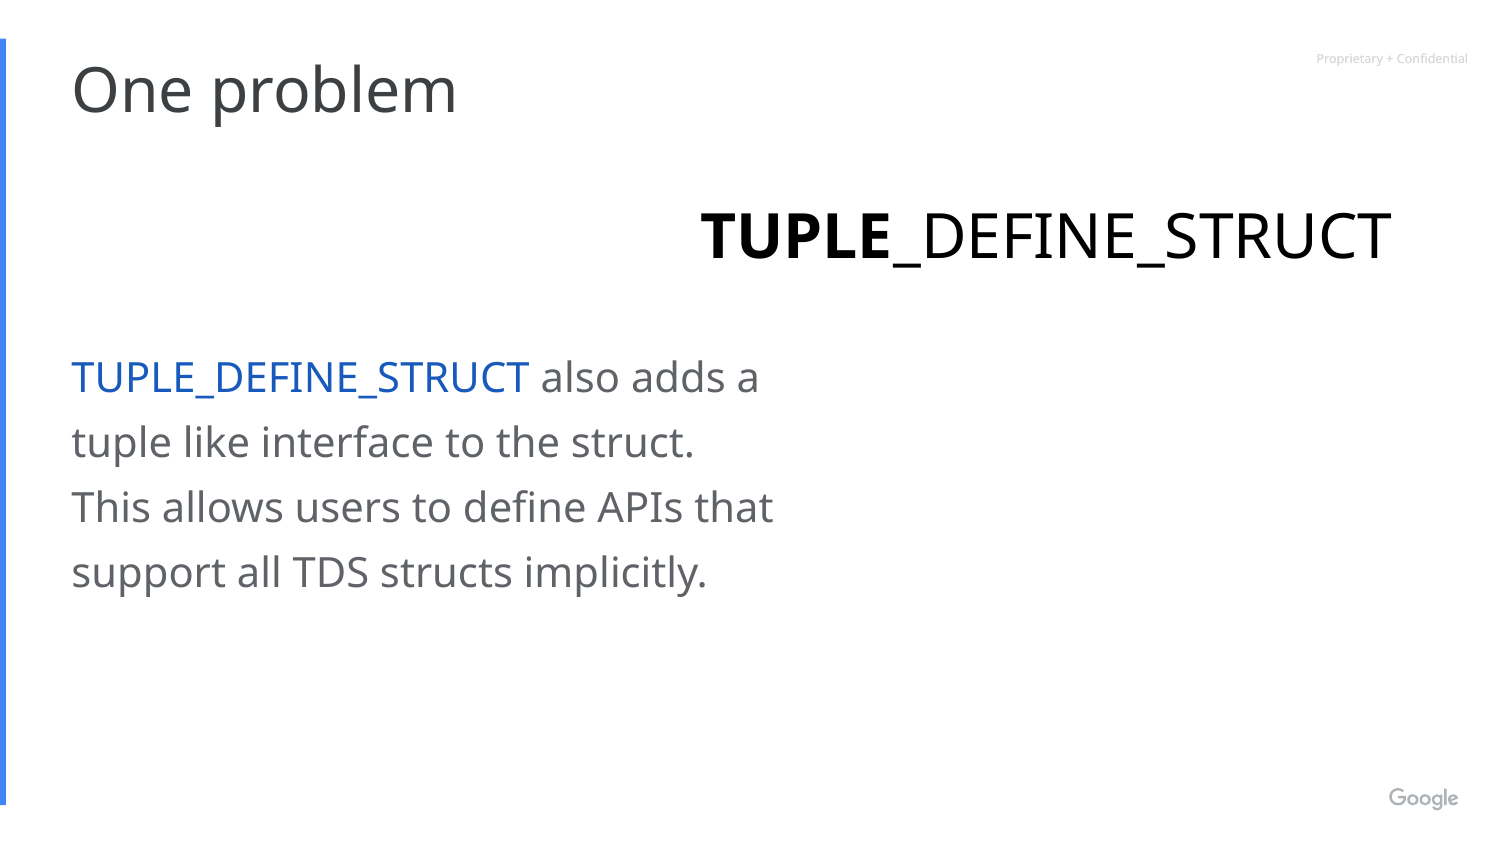

# One problem
TUPLE_DEFINE_STRUCT
TUPLE_DEFINE_STRUCT also adds a tuple like interface to the struct. This allows users to define APIs that support all TDS structs implicitly.